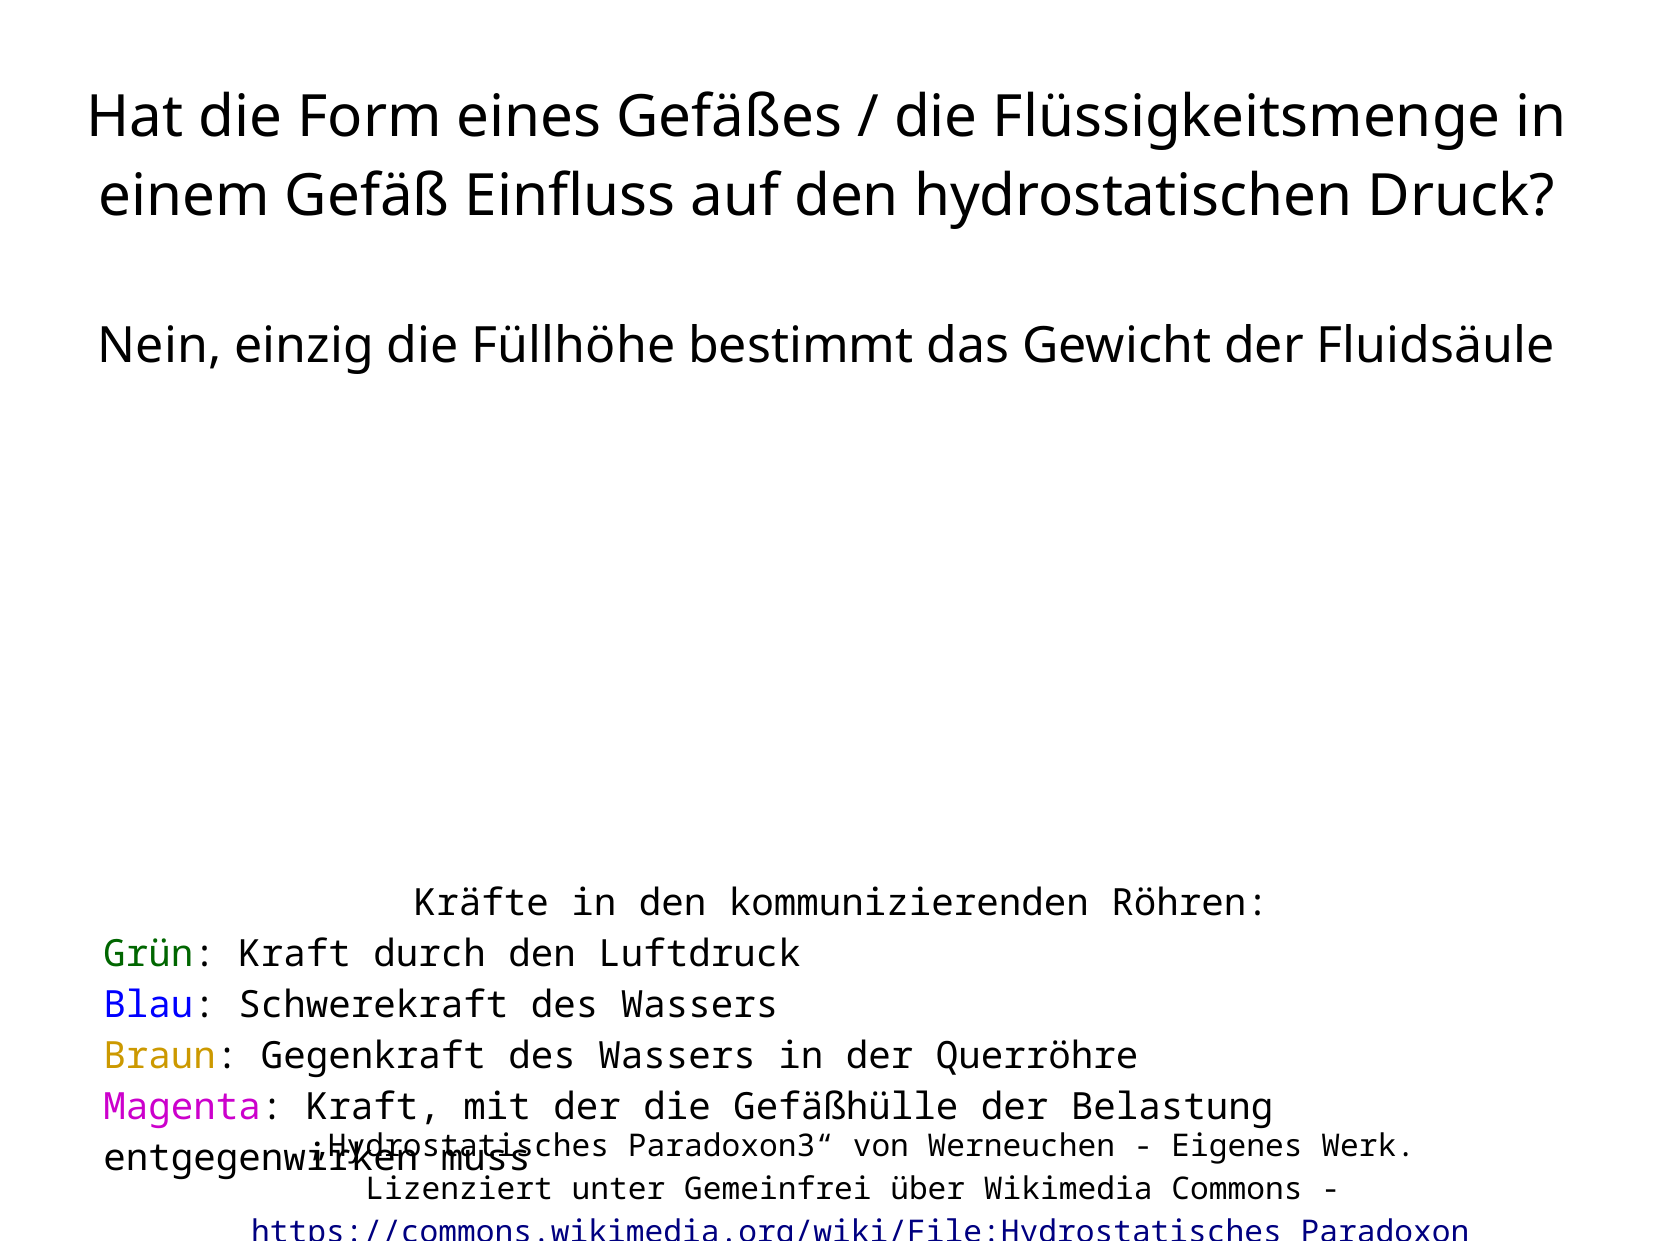

# Hat die Form eines Gefäßes / die Flüssigkeitsmenge in einem Gefäß Einfluss auf den hydrostatischen Druck?
Nein, einzig die Füllhöhe bestimmt das Gewicht der Fluidsäule
Kräfte in den kommunizierenden Röhren:
Grün: Kraft durch den Luftdruck
Blau: Schwerekraft des Wassers
Braun: Gegenkraft des Wassers in der Querröhre
Magenta: Kraft, mit der die Gefäßhülle der Belastung entgegenwirken muss
„Hydrostatisches Paradoxon3“ von Werneuchen - Eigenes Werk.
Lizenziert unter Gemeinfrei über Wikimedia Commons - https://commons.wikimedia.org/wiki/File:Hydrostatisches_Paradoxon3.svg